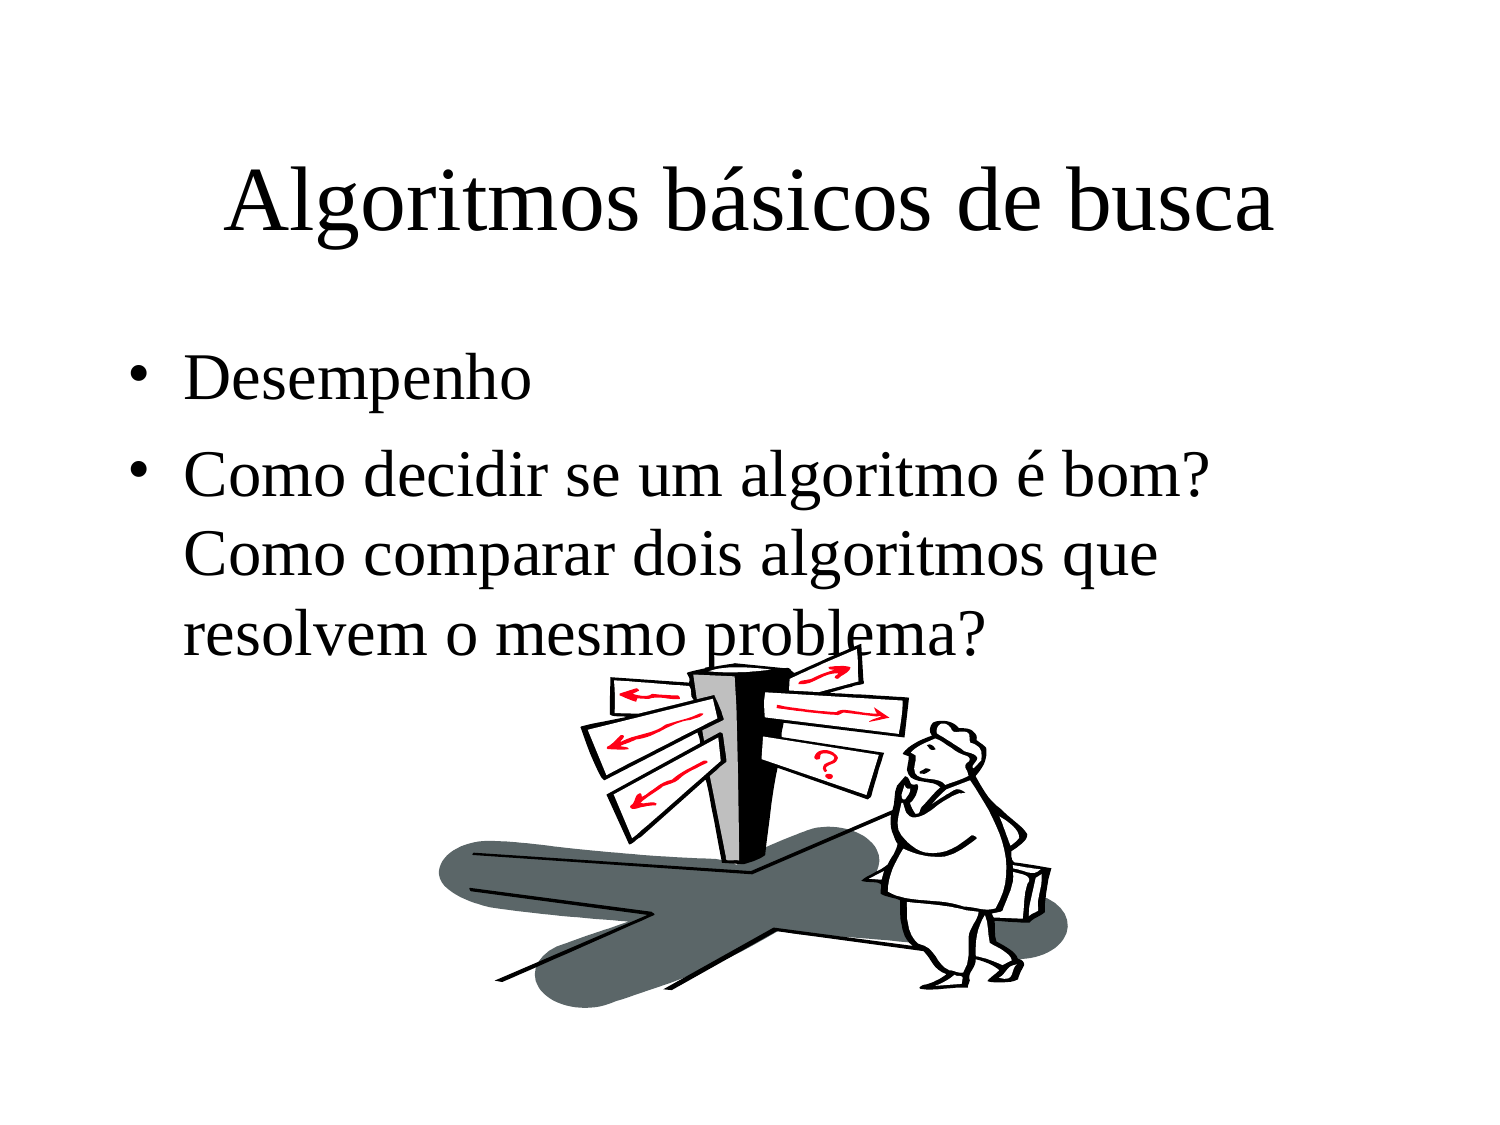

# Algoritmos básicos de busca
Desempenho
Como decidir se um algoritmo é bom? Como comparar dois algoritmos que resolvem o mesmo problema?